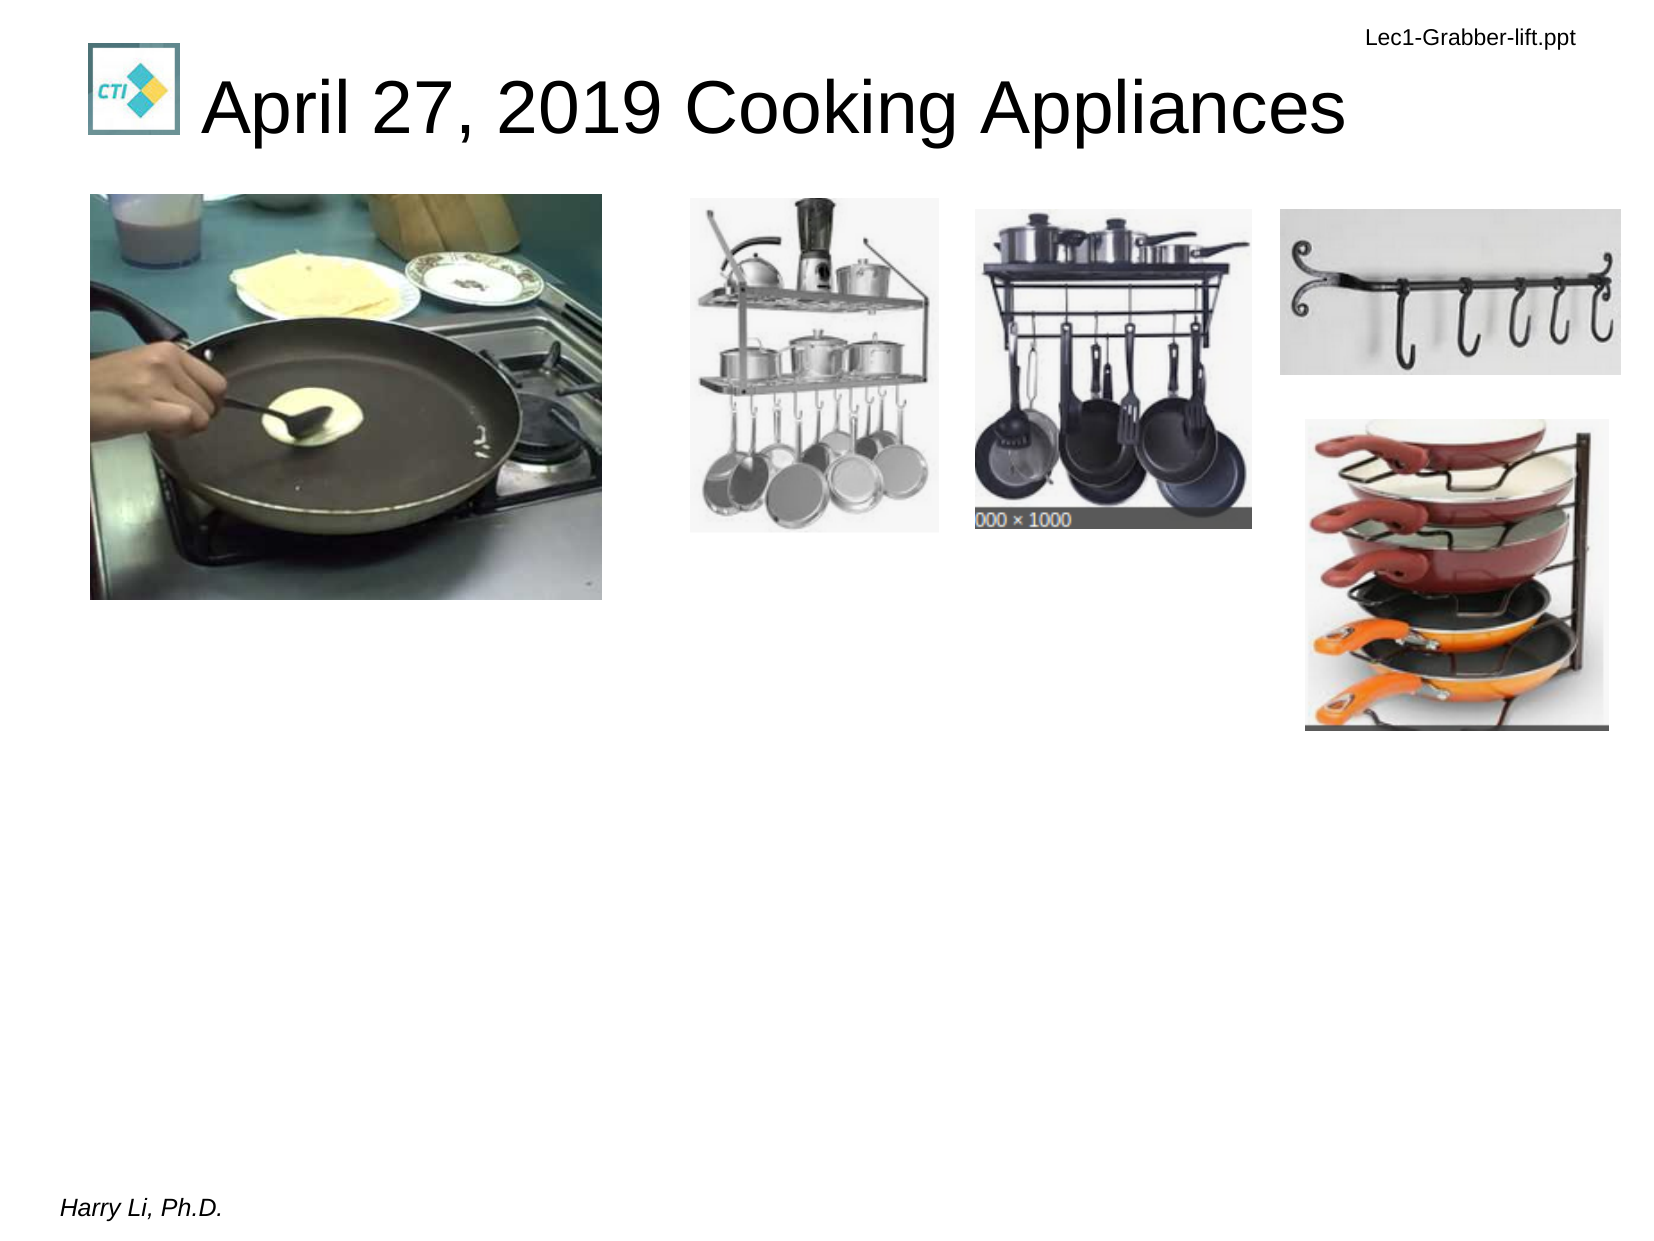

# April 27, 2019 Cooking Appliances
Lec1-Grabber-lift.ppt
Harry Li, Ph.D.